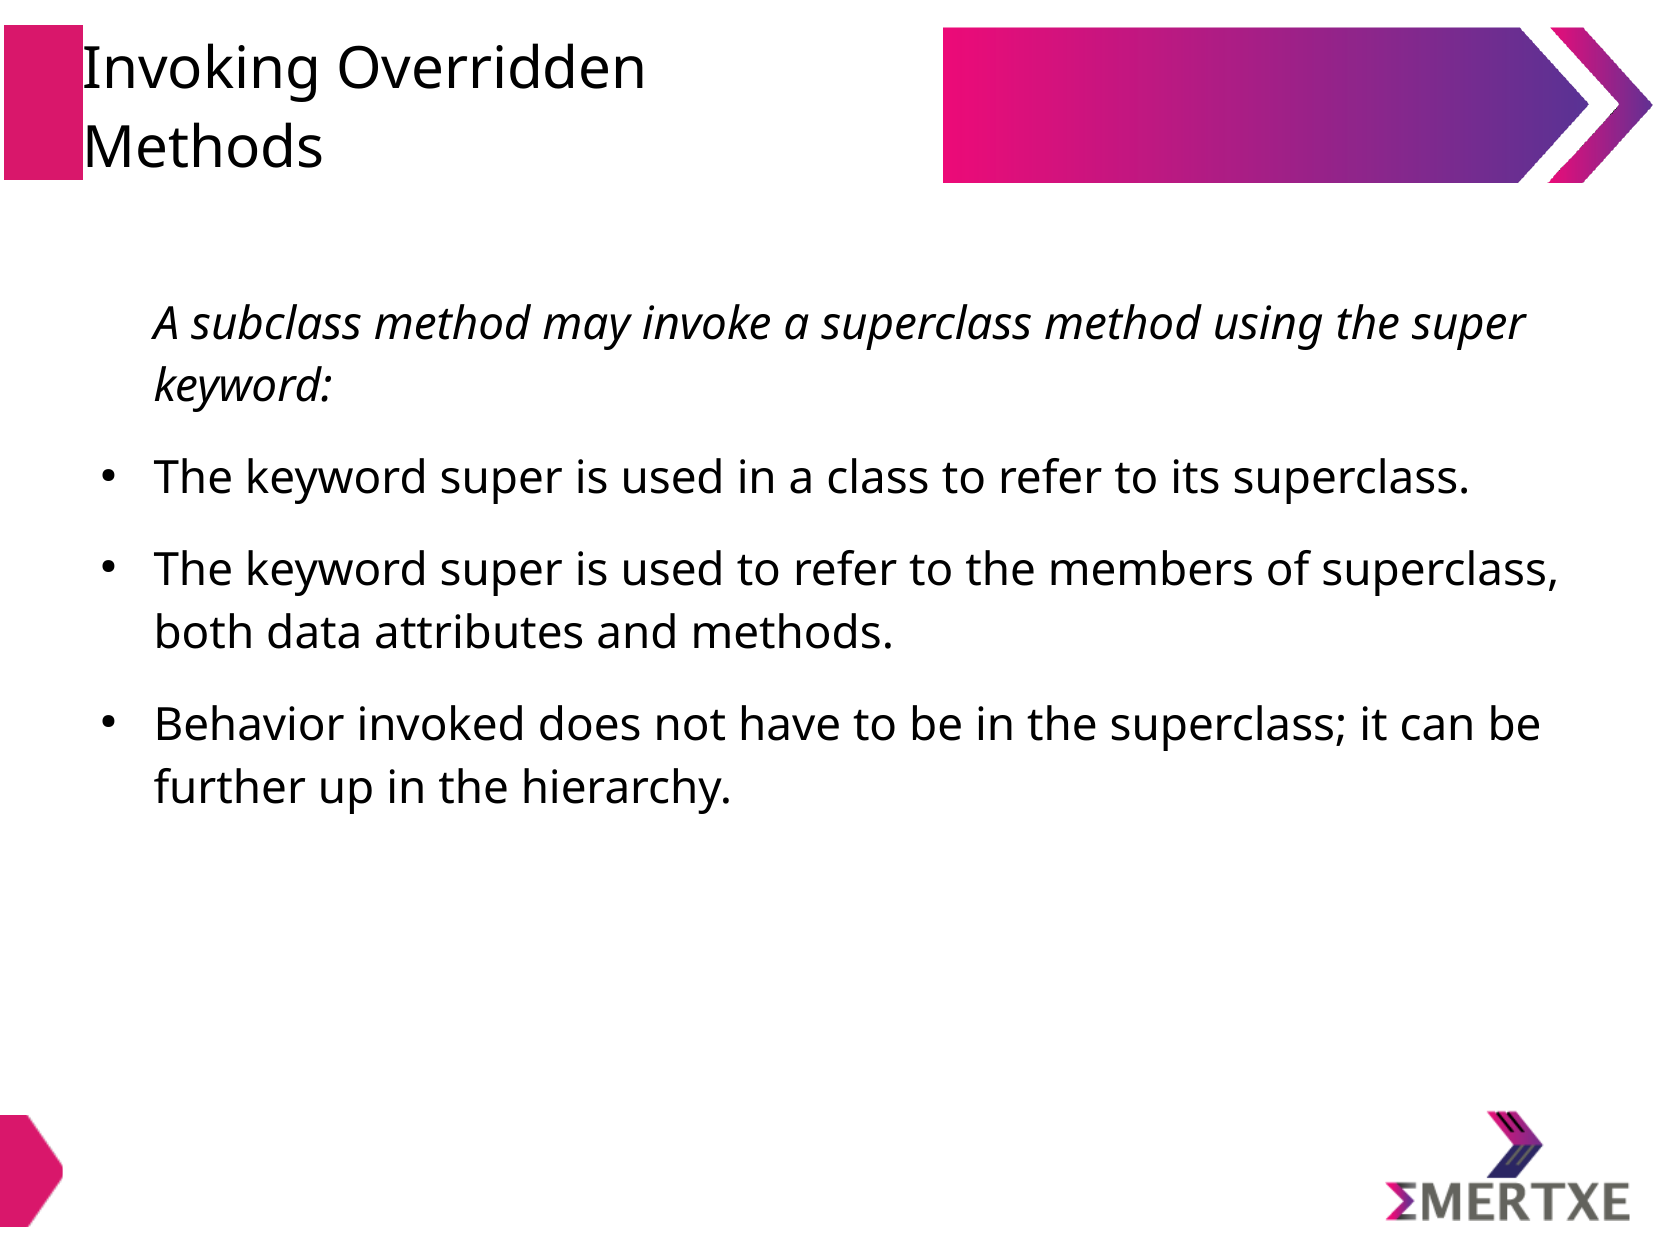

# Invoking Overridden Methods
A subclass method may invoke a superclass method using the super keyword:
The keyword super is used in a class to refer to its superclass.
The keyword super is used to refer to the members of superclass, both data attributes and methods.
Behavior invoked does not have to be in the superclass; it can be further up in the hierarchy.